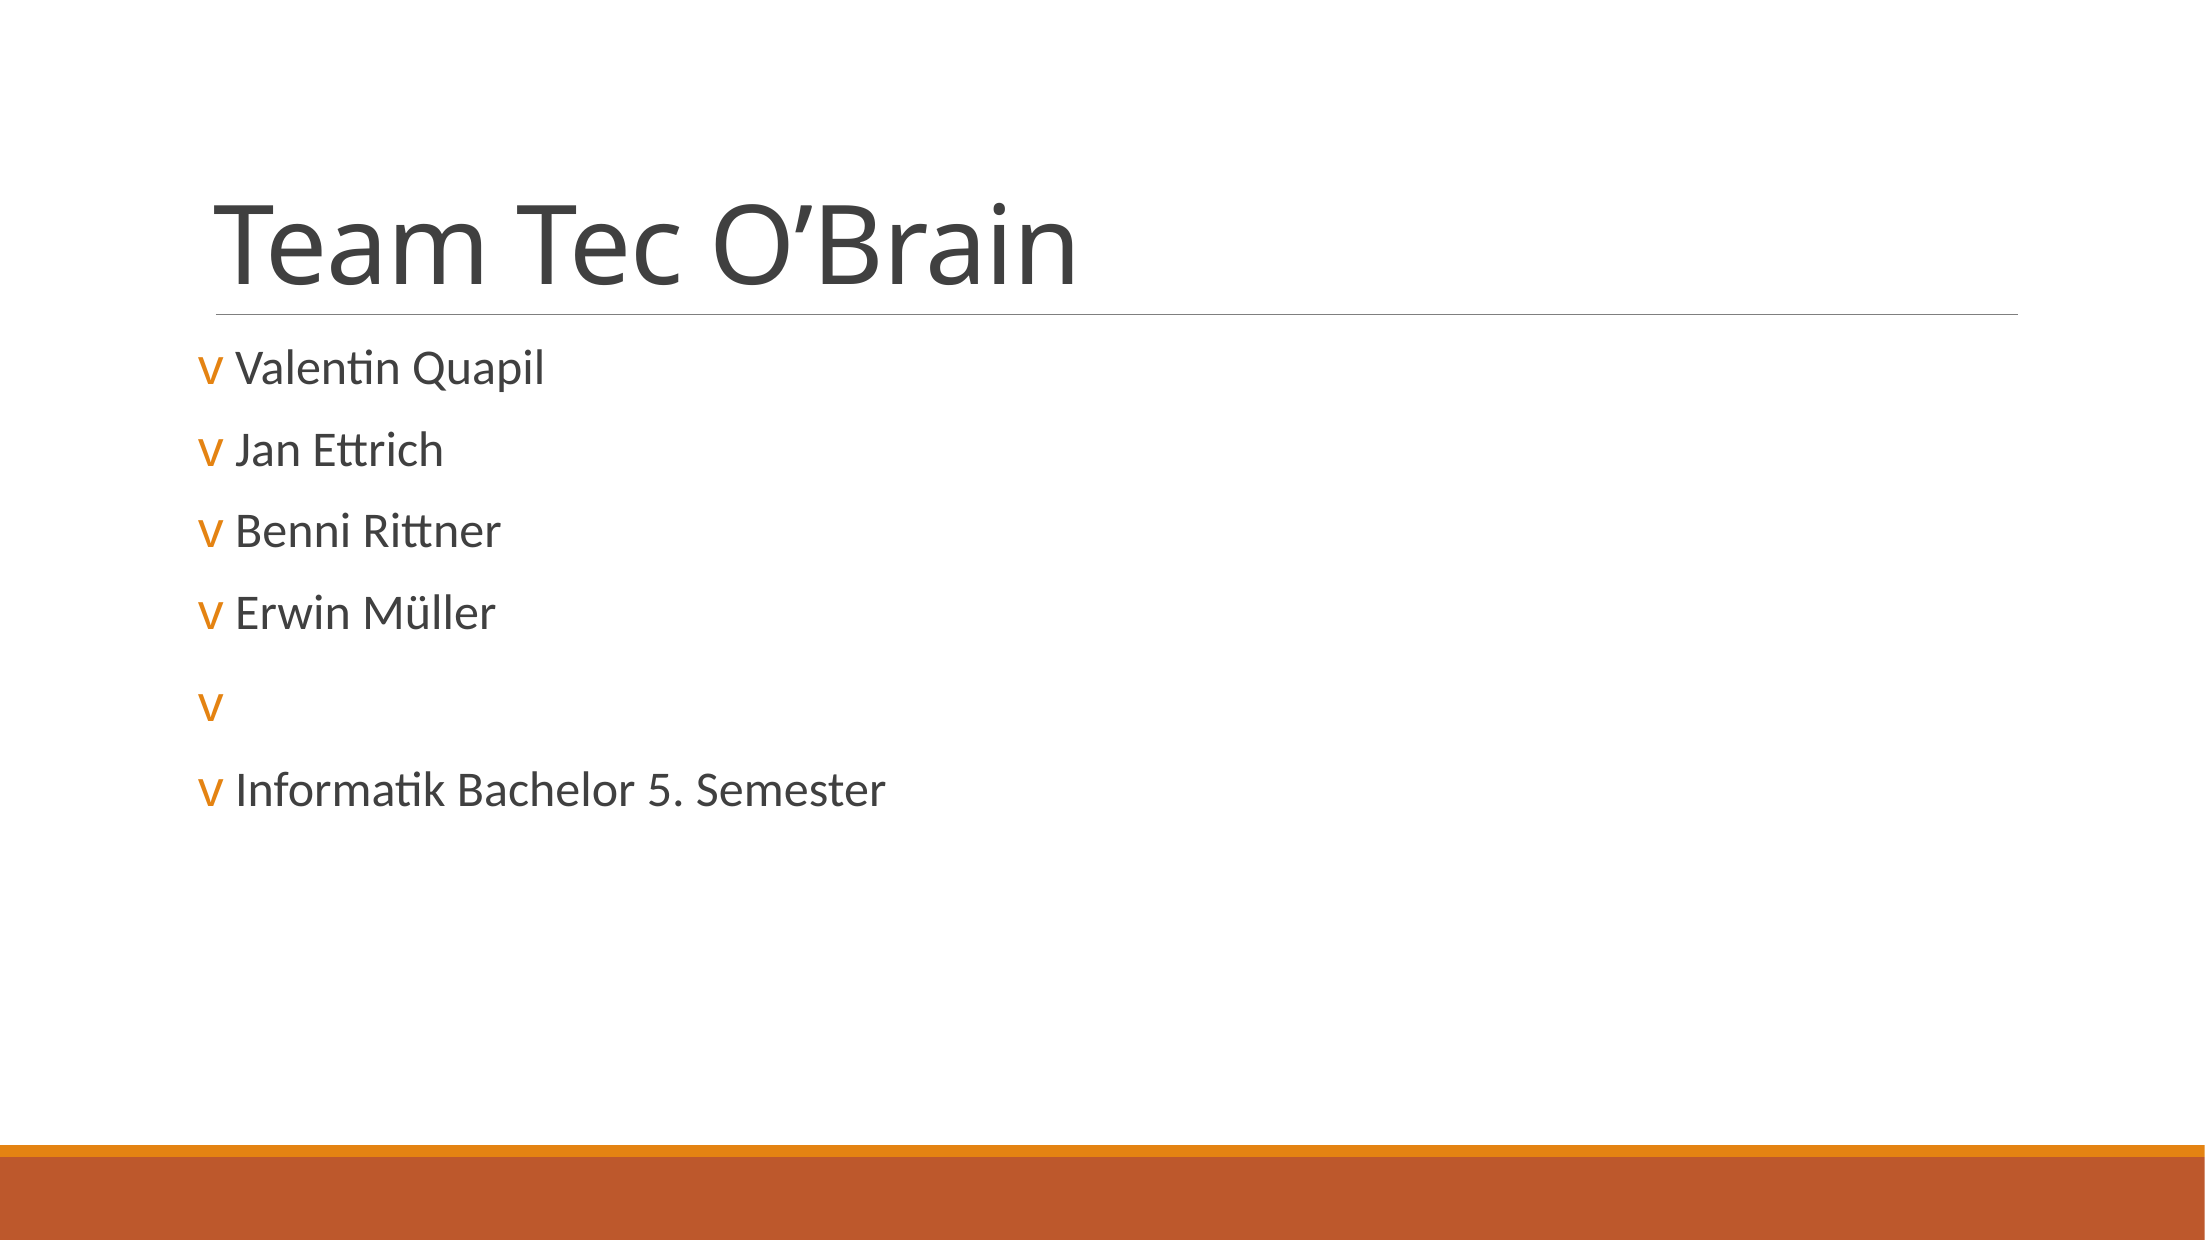

# Team Tec O’Brain
 Valentin Quapil
 Jan Ettrich
 Benni Rittner
 Erwin Müller
 Informatik Bachelor 5. Semester